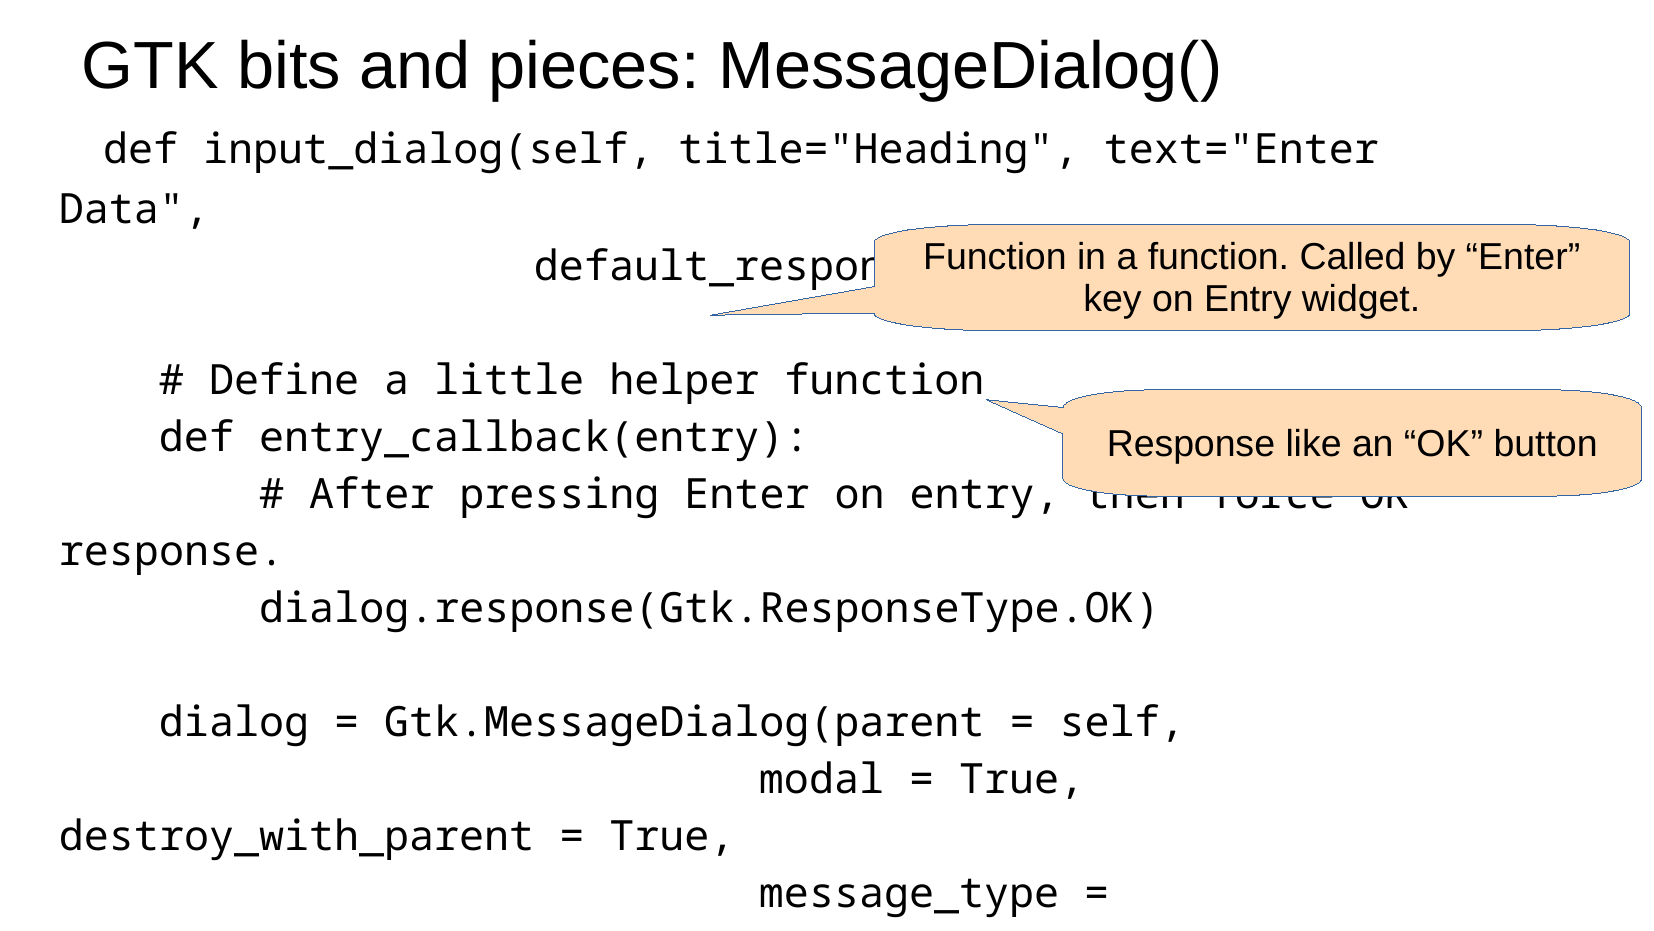

GTK bits and pieces: MessageDialog()
# def input_dialog(self, title="Heading", text="Enter Data",
 default_response="", visible=True):
 # Define a little helper function
 def entry_callback(entry):
 # After pressing Enter on entry, then force OK response.
 dialog.response(Gtk.ResponseType.OK)
 dialog = Gtk.MessageDialog(parent = self,
 modal = True, destroy_with_parent = True,
 message_type = Gtk.MessageType.QUESTION,
 buttons = Gtk.ButtonsType.NONE,
 title = title)
 dialog.format_secondary_text(text)
 ...continues...
Function in a function. Called by “Enter” key on Entry widget.
Response like an “OK” button